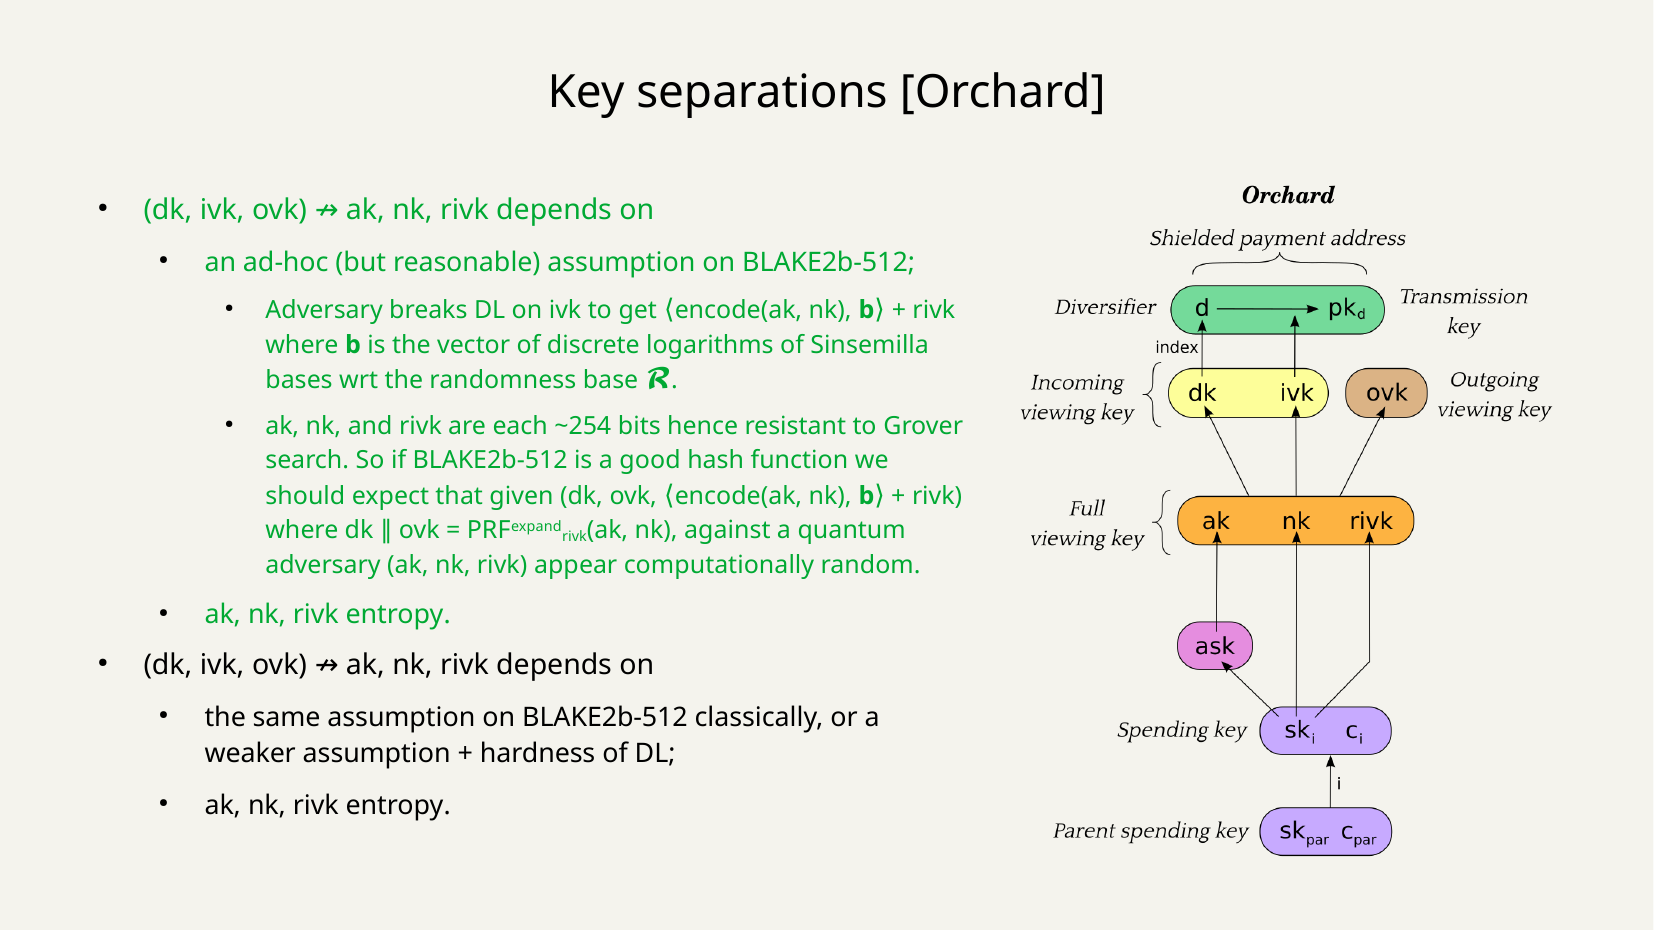

# Key separations [Orchard]
(dk, ivk, ovk) ↛ ak, nk, rivk depends on
an ad-hoc (but reasonable) assumption on BLAKE2b-512;
Adversary breaks DL on ivk to get ⟨encode(ak, nk), b⟩ + rivk where b is the vector of discrete logarithms of Sinsemilla bases wrt the randomness base 𝓡.
ak, nk, and rivk are each ~254 bits hence resistant to Grover search. So if BLAKE2b-512 is a good hash function we should expect that given (dk, ovk, ⟨encode(ak, nk), b⟩ + rivk) where dk ∥ ovk = PRFexpandrivk(ak, nk), against a quantum adversary (ak, nk, rivk) appear computationally random.
ak, nk, rivk entropy.
(dk, ivk, ovk) ↛ ak, nk, rivk depends on
the same assumption on BLAKE2b-512 classically, or a weaker assumption + hardness of DL;
ak, nk, rivk entropy.